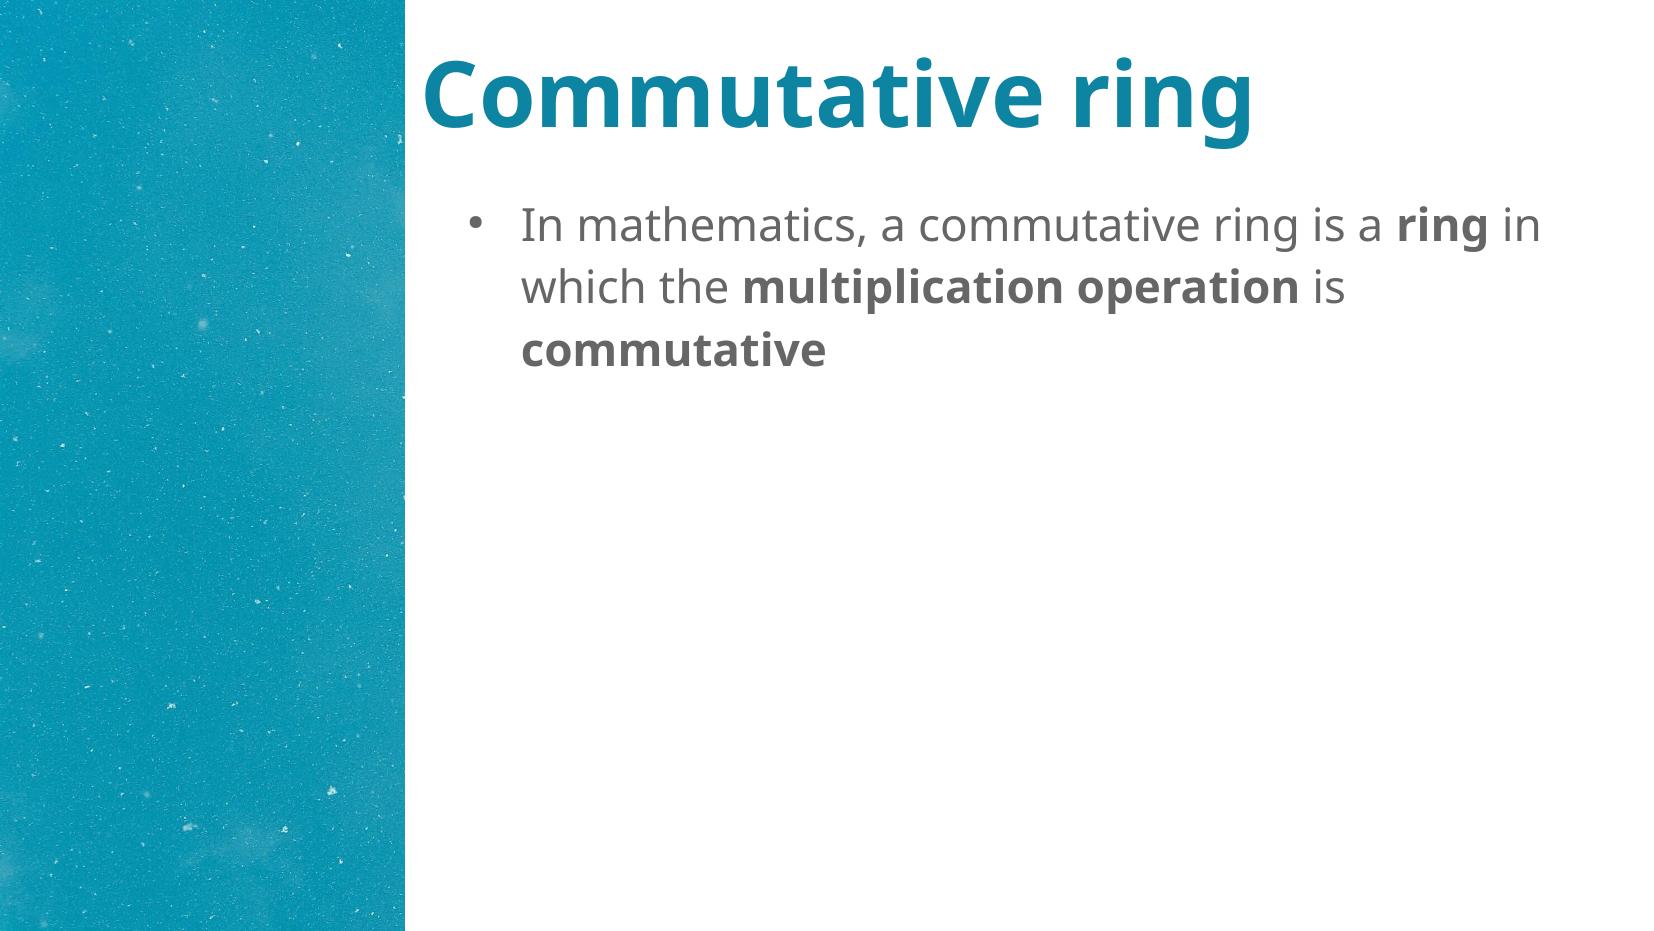

# Commutative ring
In mathematics, a commutative ring is a ring in which the multiplication operation is commutative